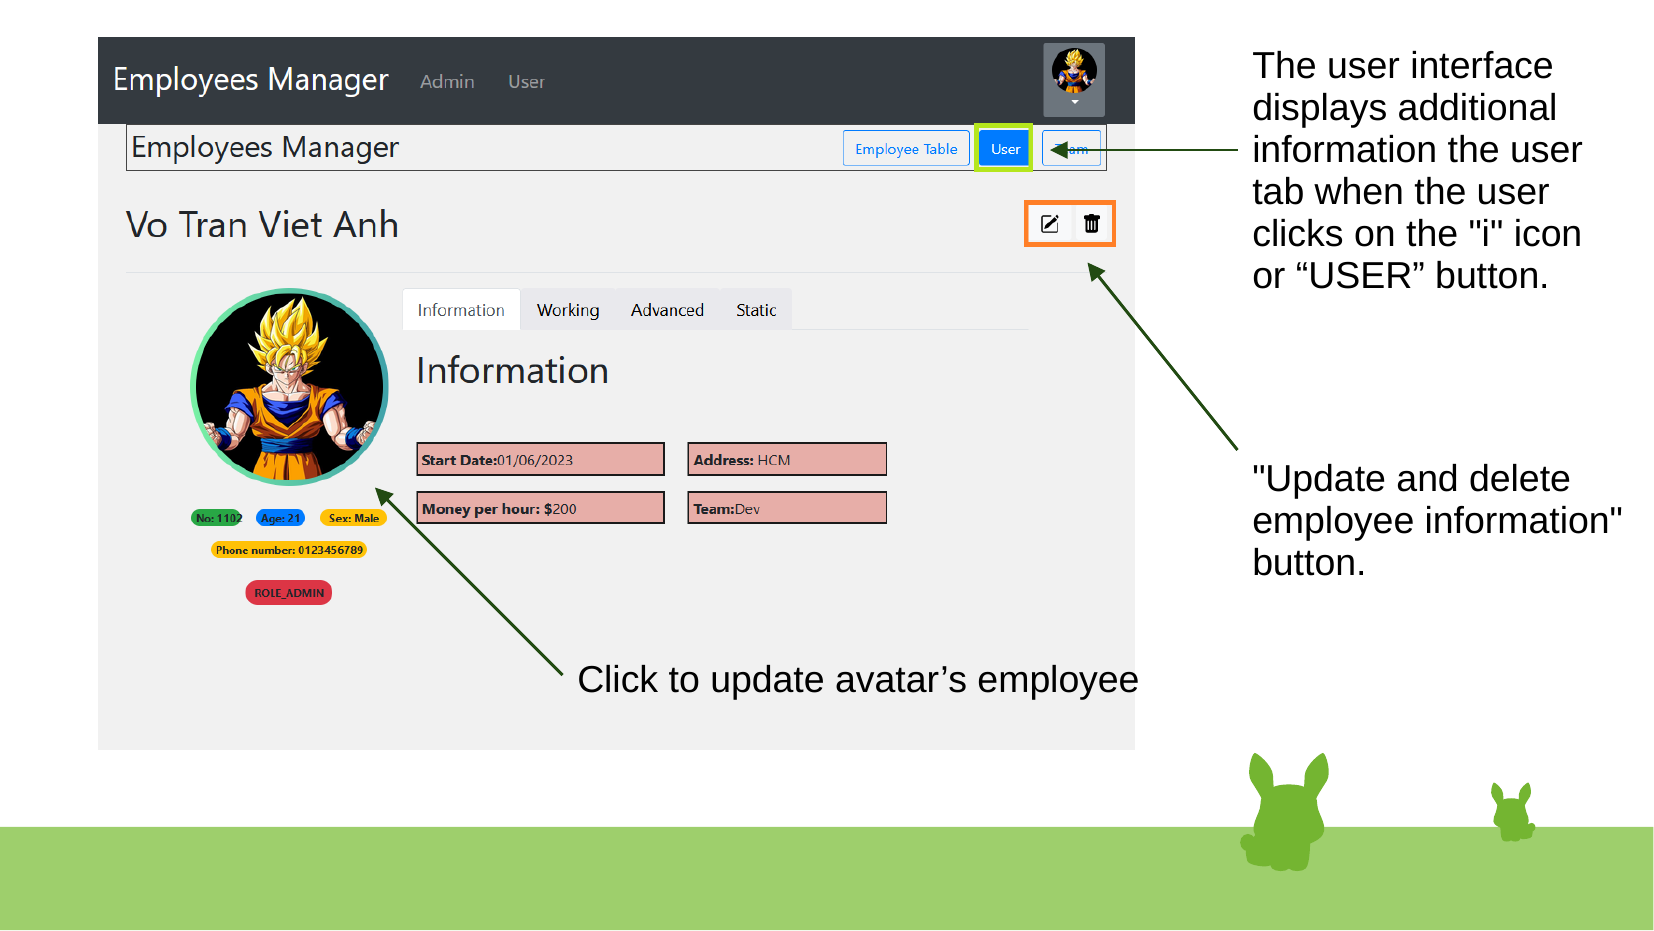

The user interface displays additional information the user tab when the user clicks on the "i" icon or “USER” button.
"Update and delete employee information" button.
Click to update avatar’s employee